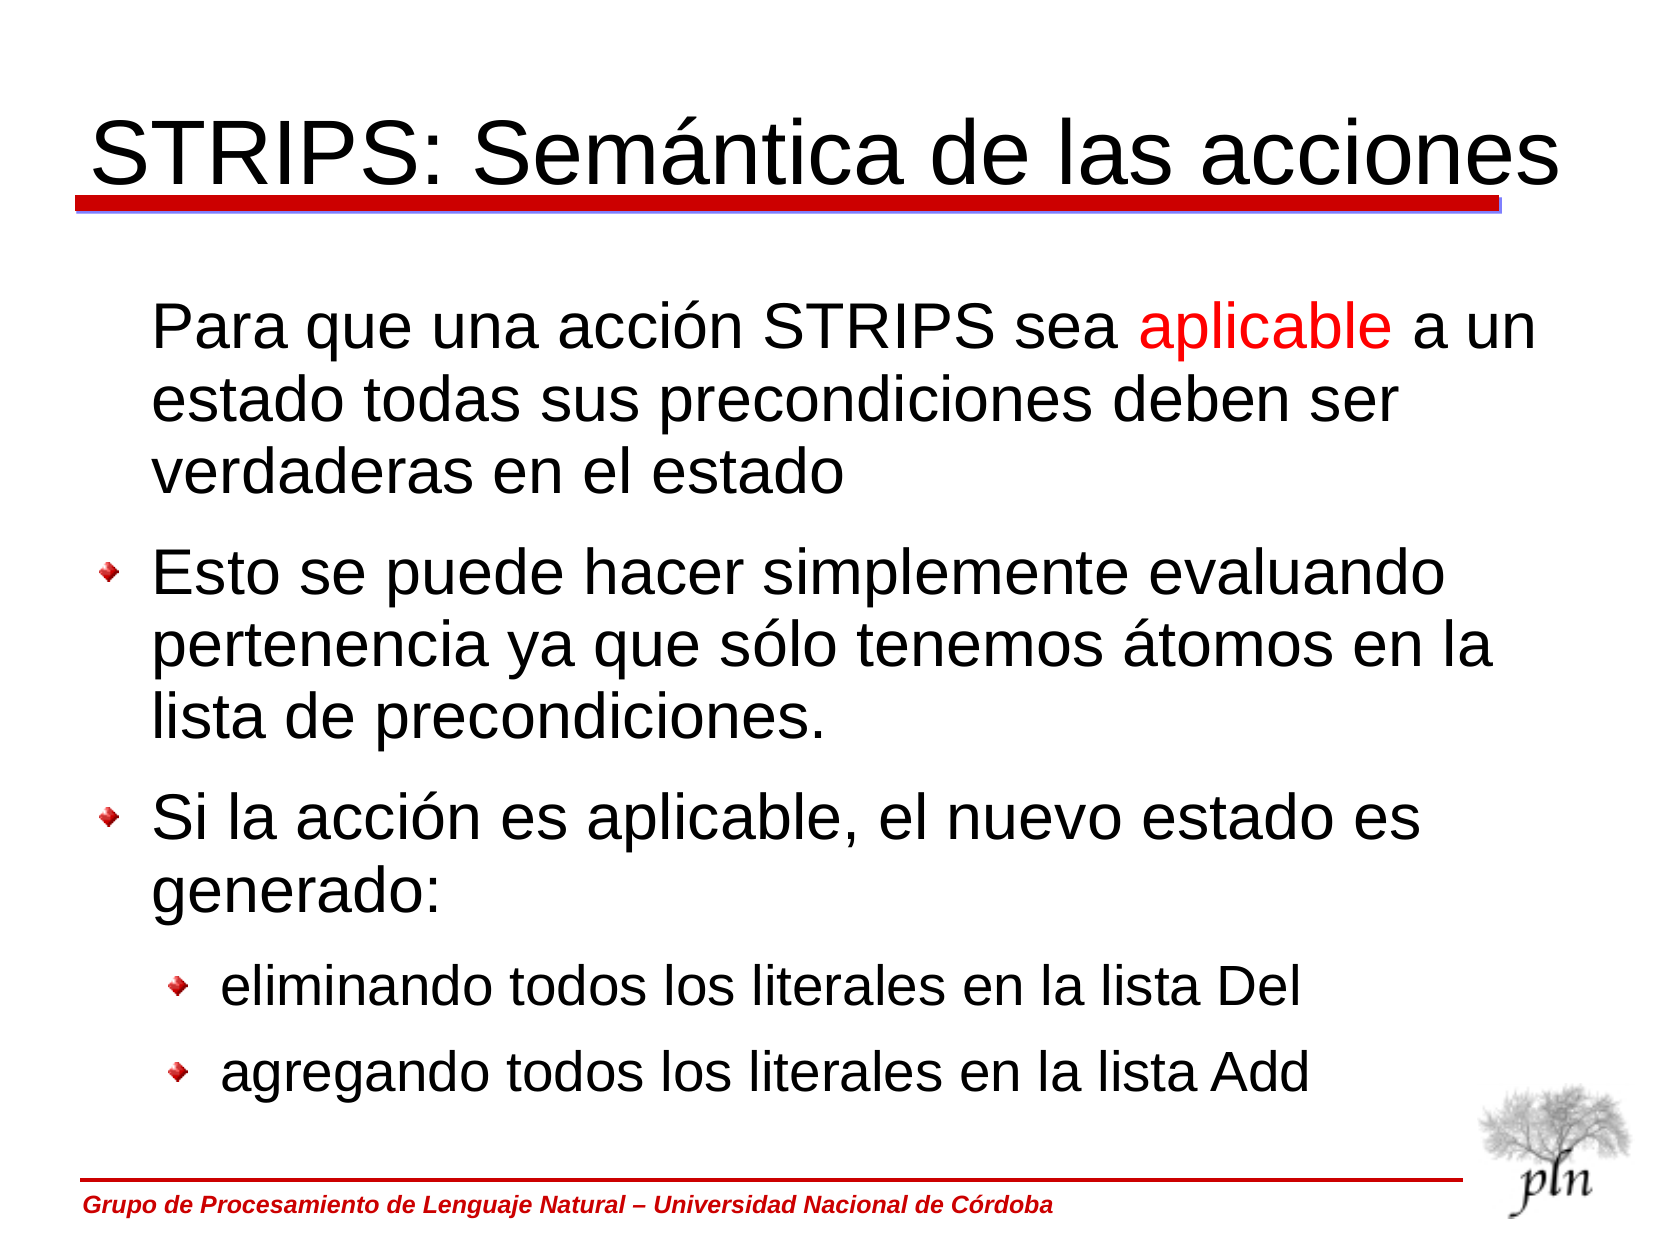

# STRIPS: Semántica de las acciones
Para que una acción STRIPS sea aplicable a un estado todas sus precondiciones deben ser verdaderas en el estado
Esto se puede hacer simplemente evaluando pertenencia ya que sólo tenemos átomos en la lista de precondiciones.
Si la acción es aplicable, el nuevo estado es generado:
eliminando todos los literales en la lista Del
agregando todos los literales en la lista Add